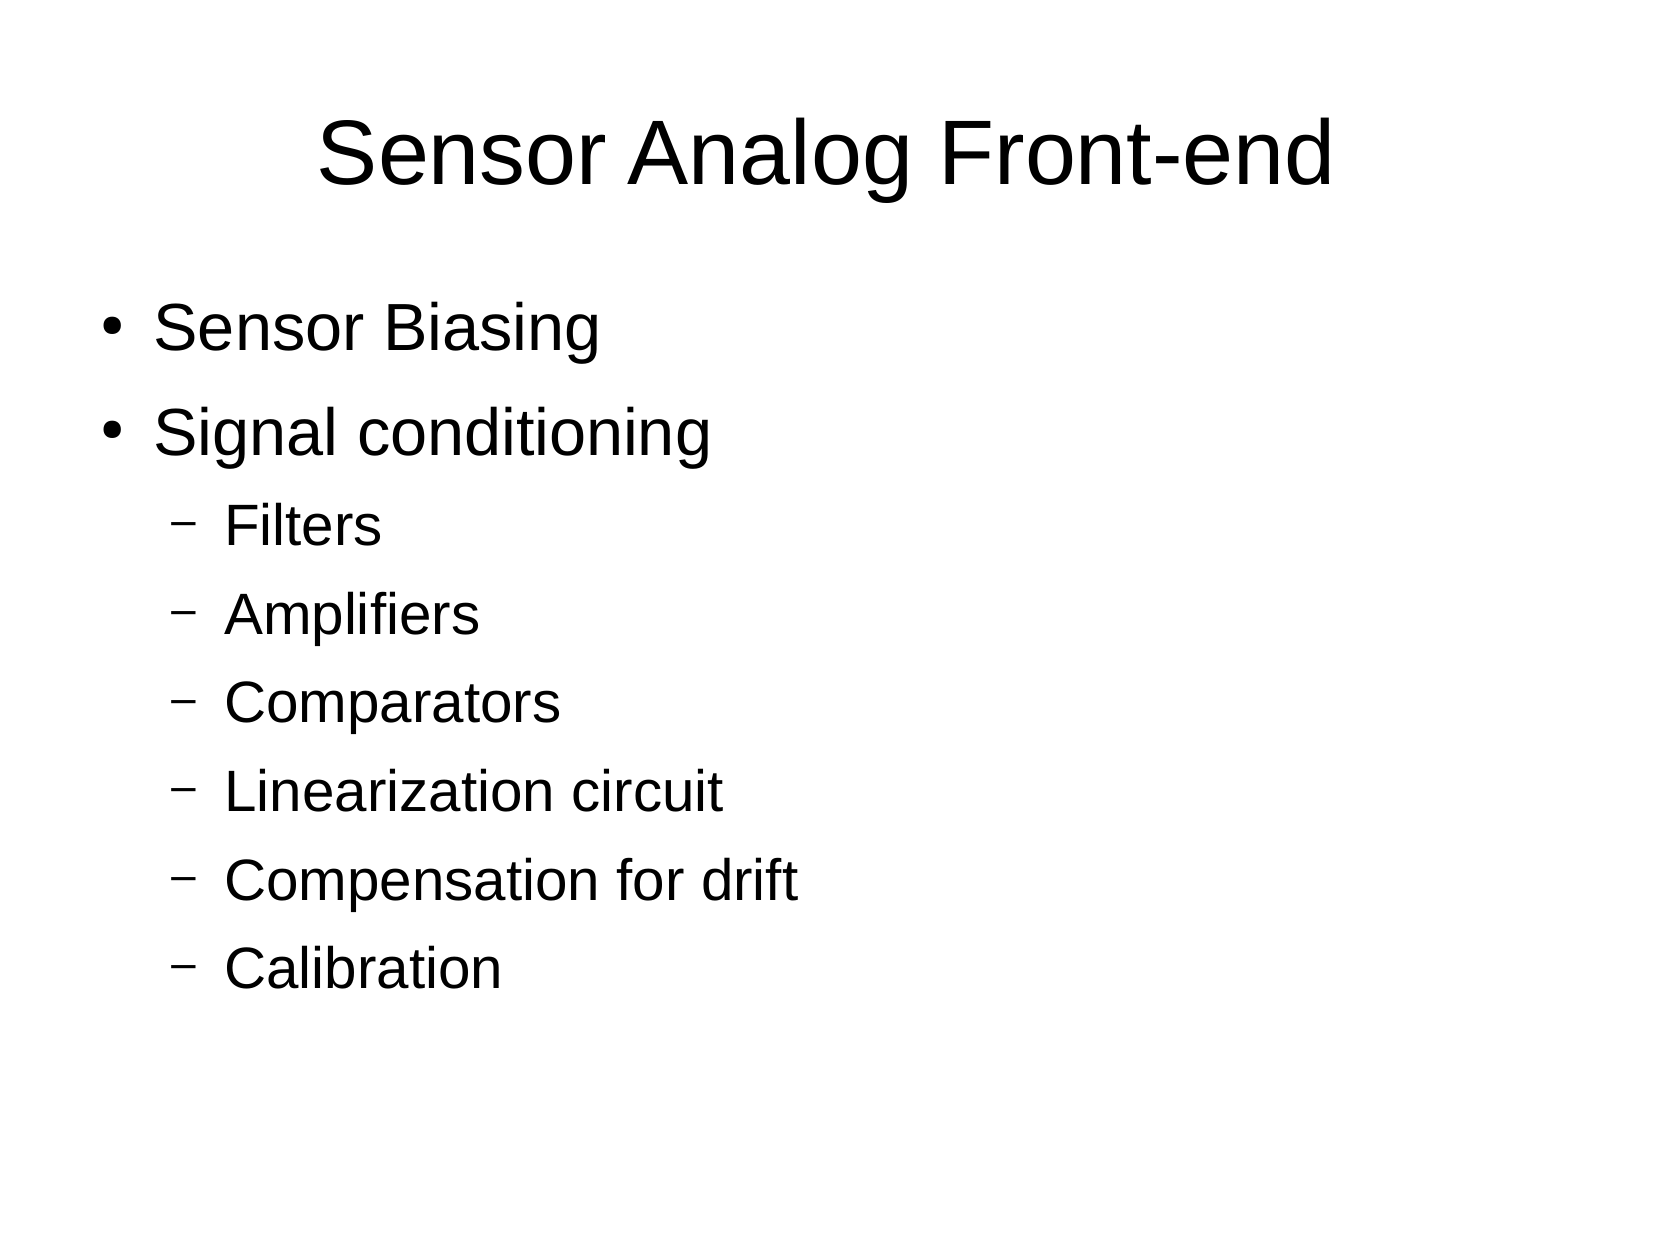

# Sensor Analog Front-end
Sensor Biasing
Signal conditioning
Filters
Amplifiers
Comparators
Linearization circuit
Compensation for drift
Calibration